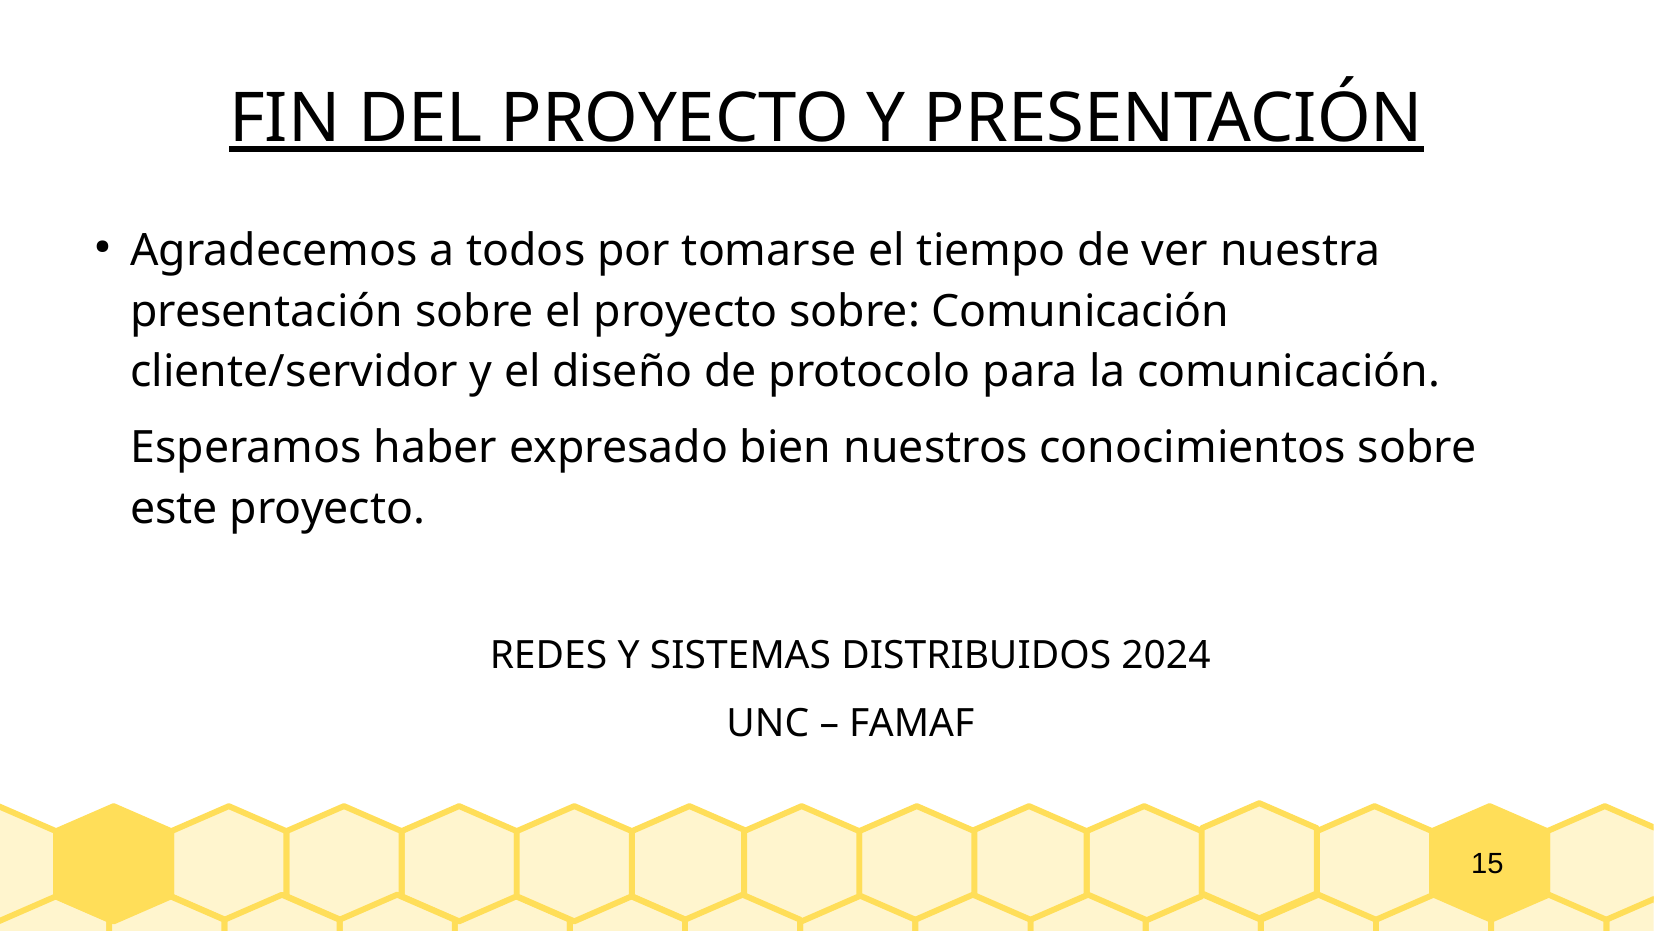

# FIN DEL PROYECTO Y PRESENTACIÓN
Agradecemos a todos por tomarse el tiempo de ver nuestra presentación sobre el proyecto sobre: Comunicación cliente/servidor y el diseño de protocolo para la comunicación.
Esperamos haber expresado bien nuestros conocimientos sobre este proyecto.
REDES Y SISTEMAS DISTRIBUIDOS 2024
UNC – FAMAF